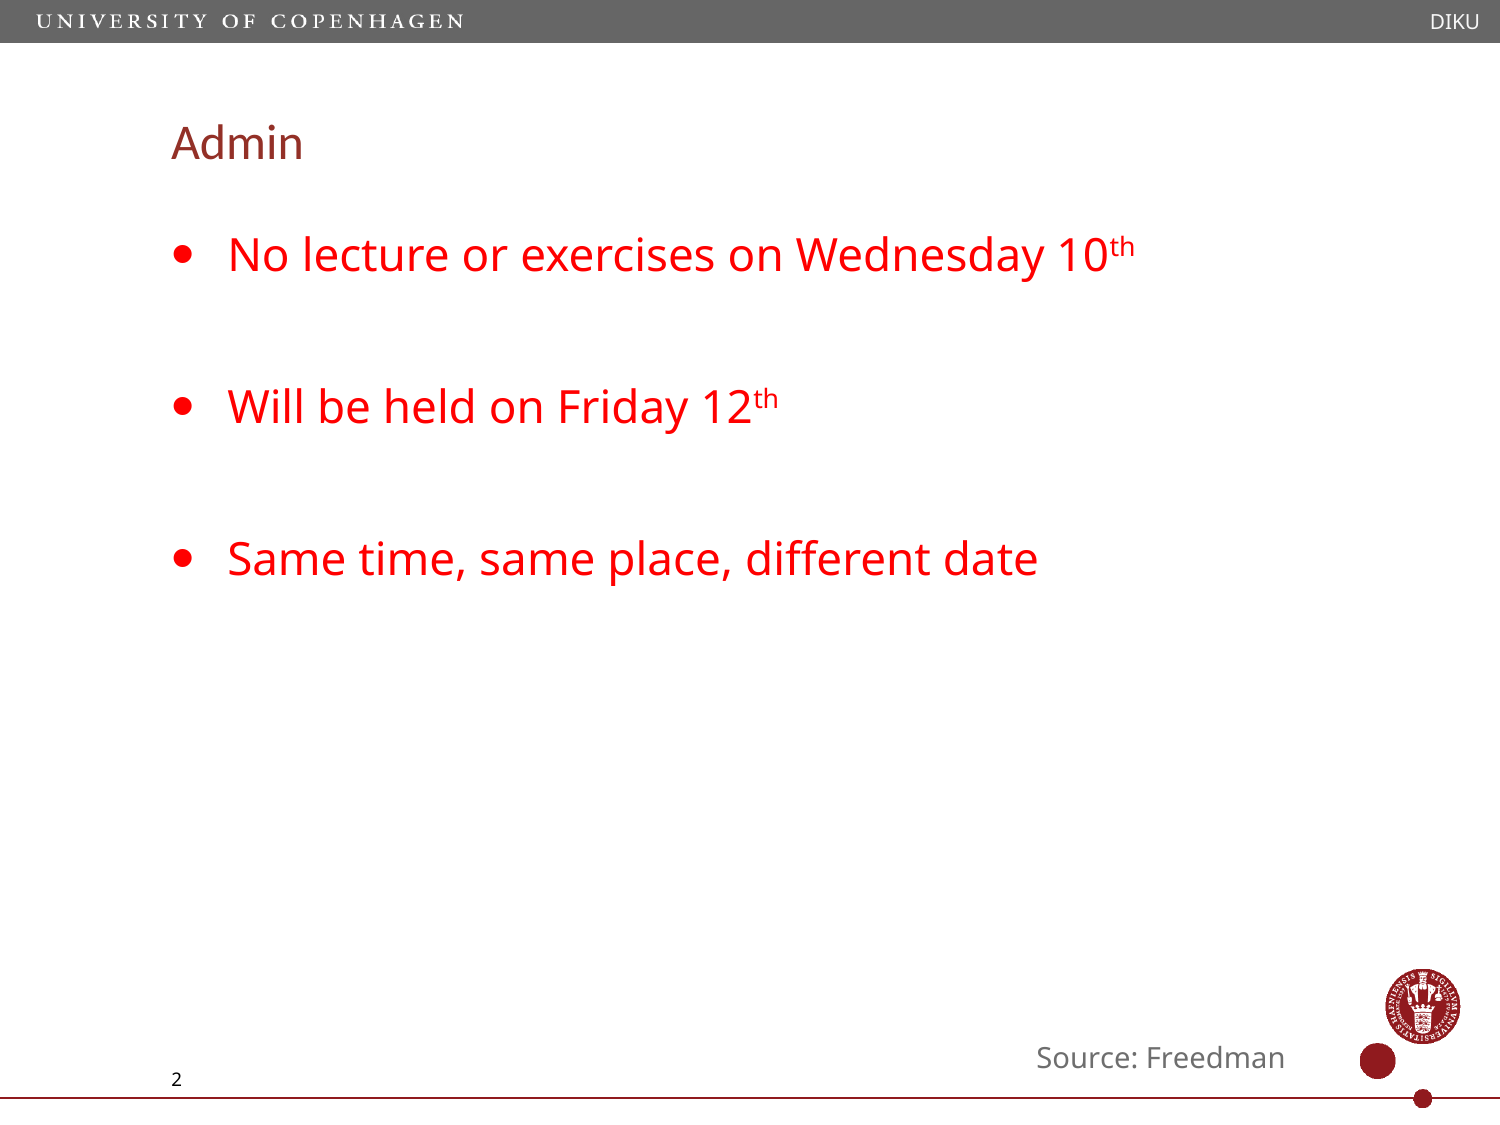

DIKU
# Admin
No lecture or exercises on Wednesday 10th
Will be held on Friday 12th
Same time, same place, different date
Source: Freedman
2